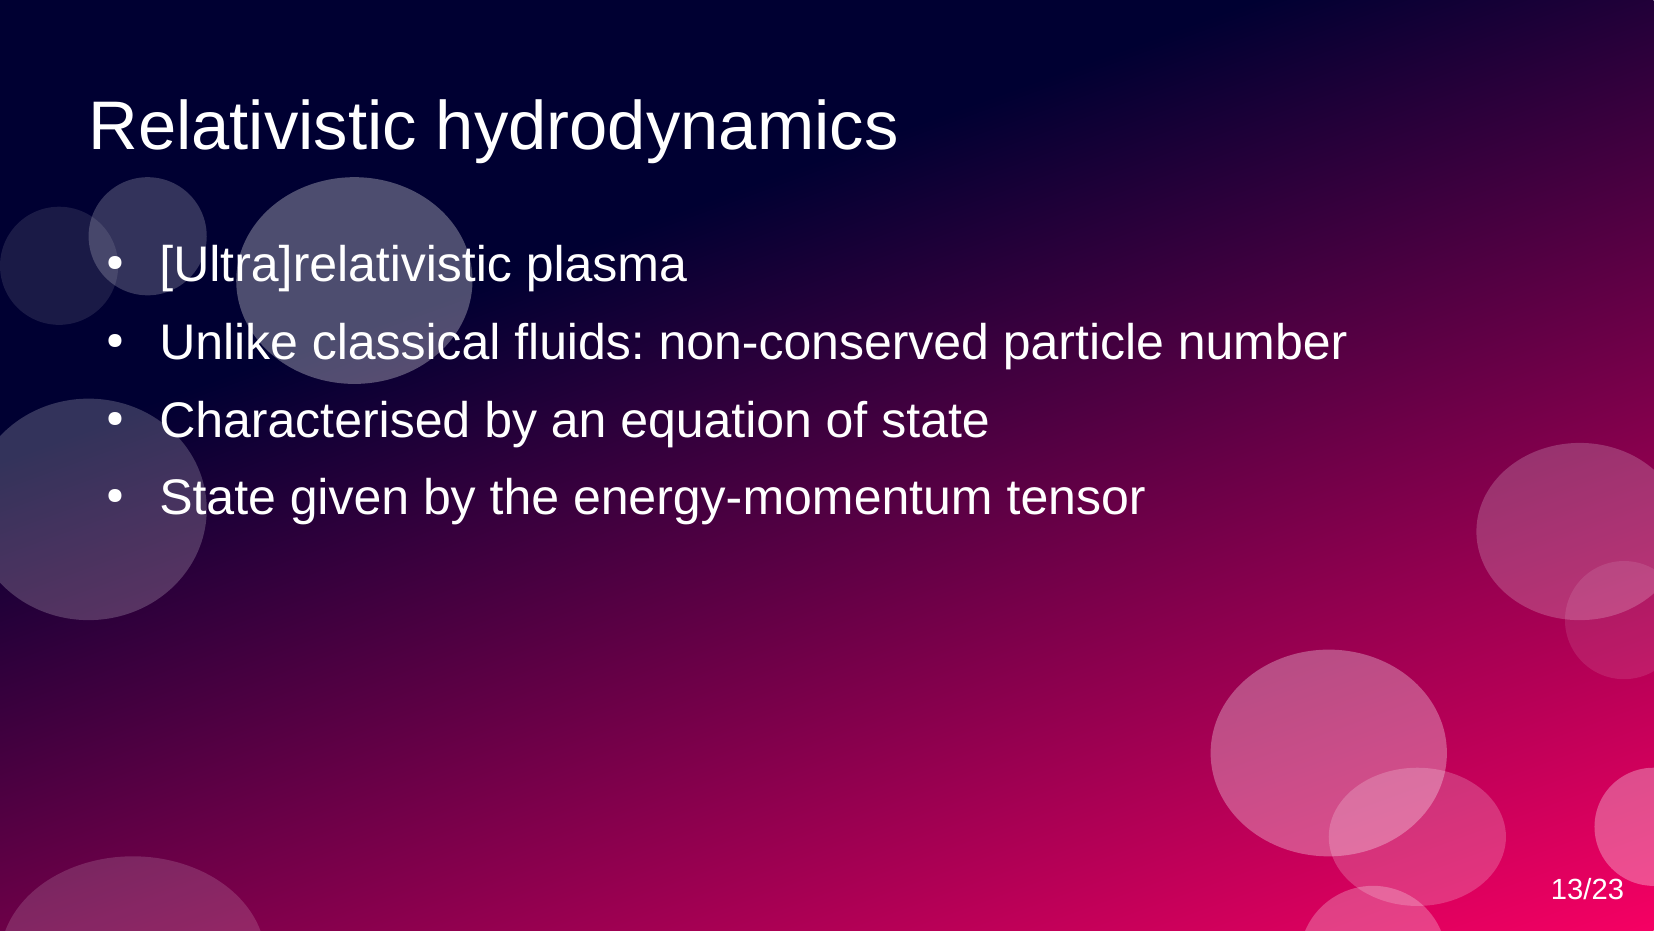

# Relativistic hydrodynamics
[Ultra]relativistic plasma
Unlike classical fluids: non-conserved particle number
Characterised by an equation of state
State given by the energy-momentum tensor
13